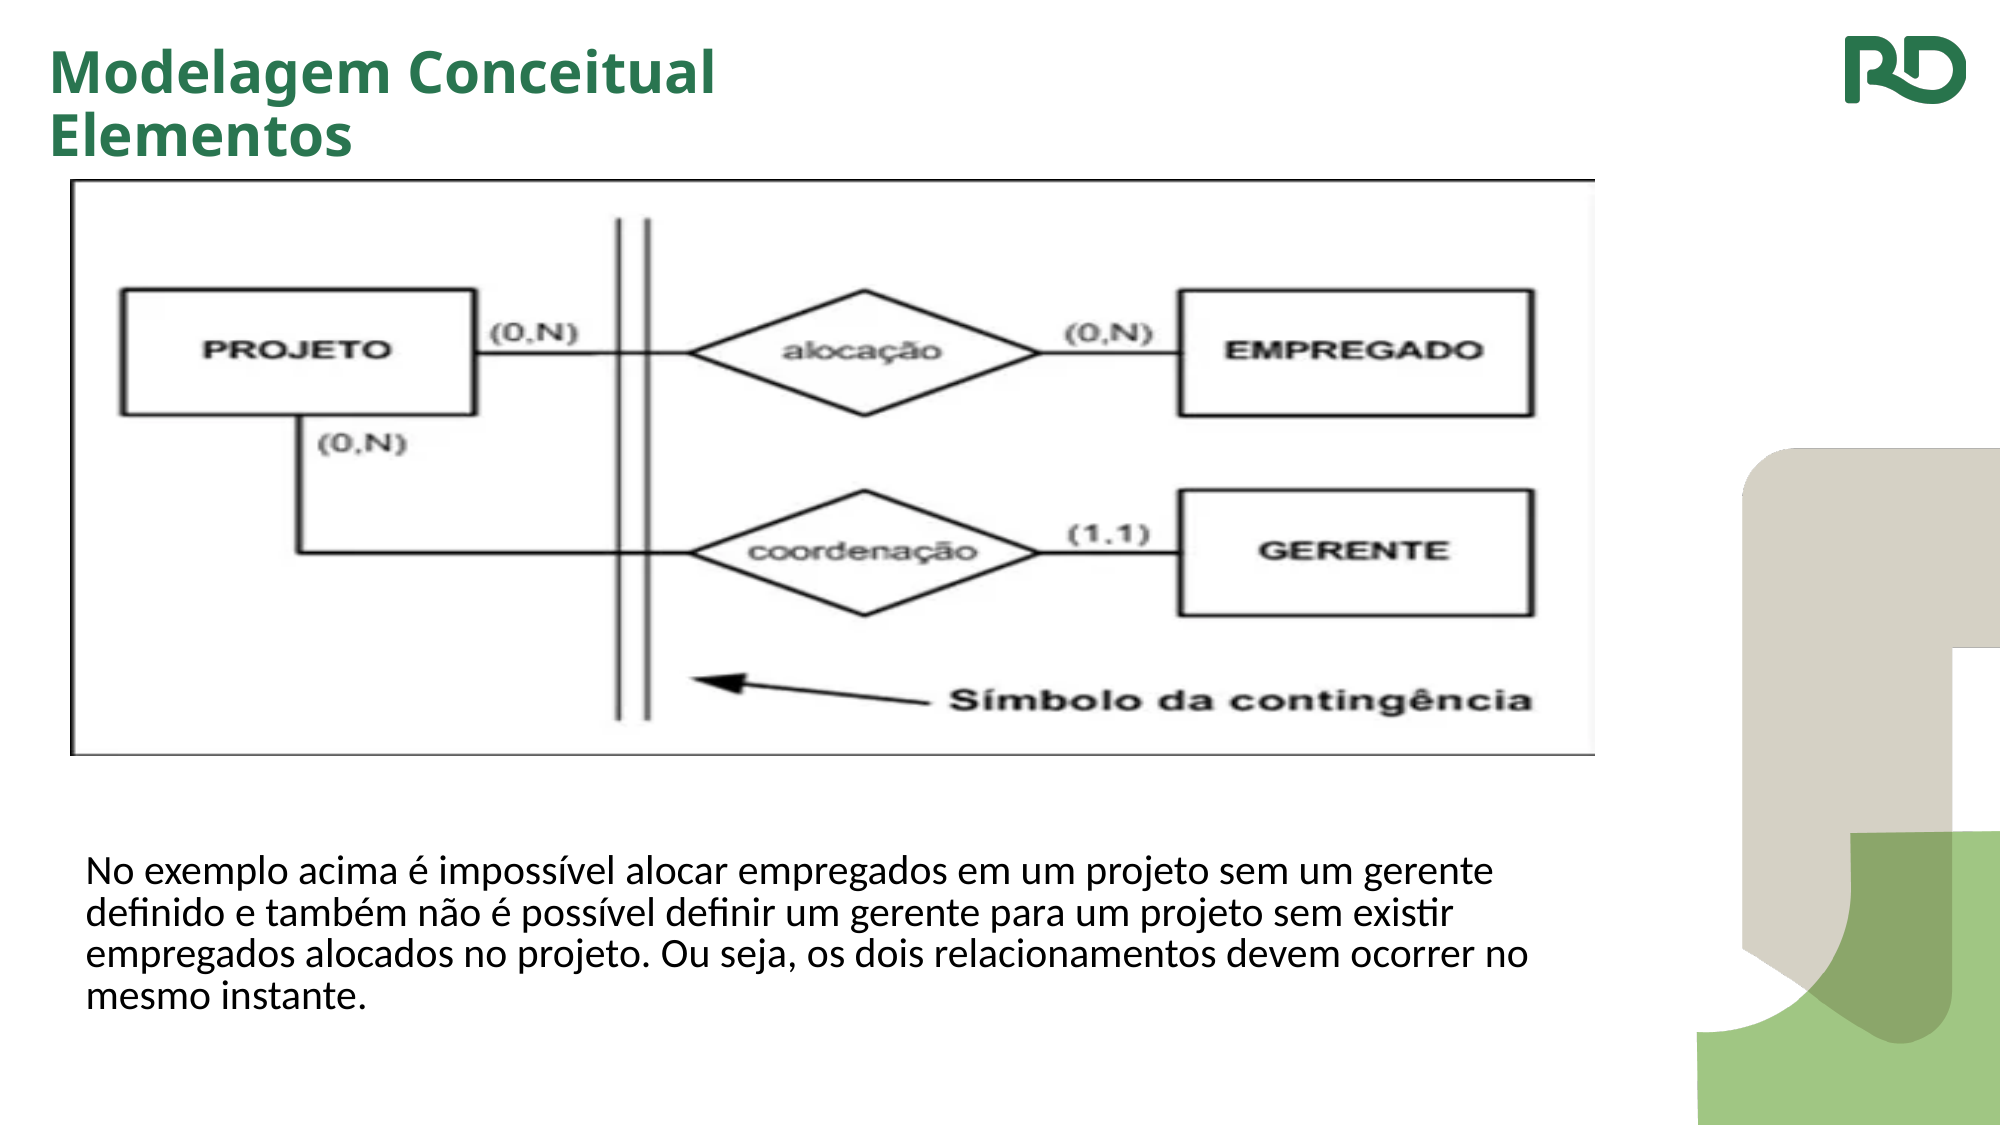

Modelagem Conceitual
Elementos
No exemplo acima é impossível alocar empregados em um projeto sem um gerente definido e também não é possível definir um gerente para um projeto sem existir empregados alocados no projeto. Ou seja, os dois relacionamentos devem ocorrer no mesmo instante.